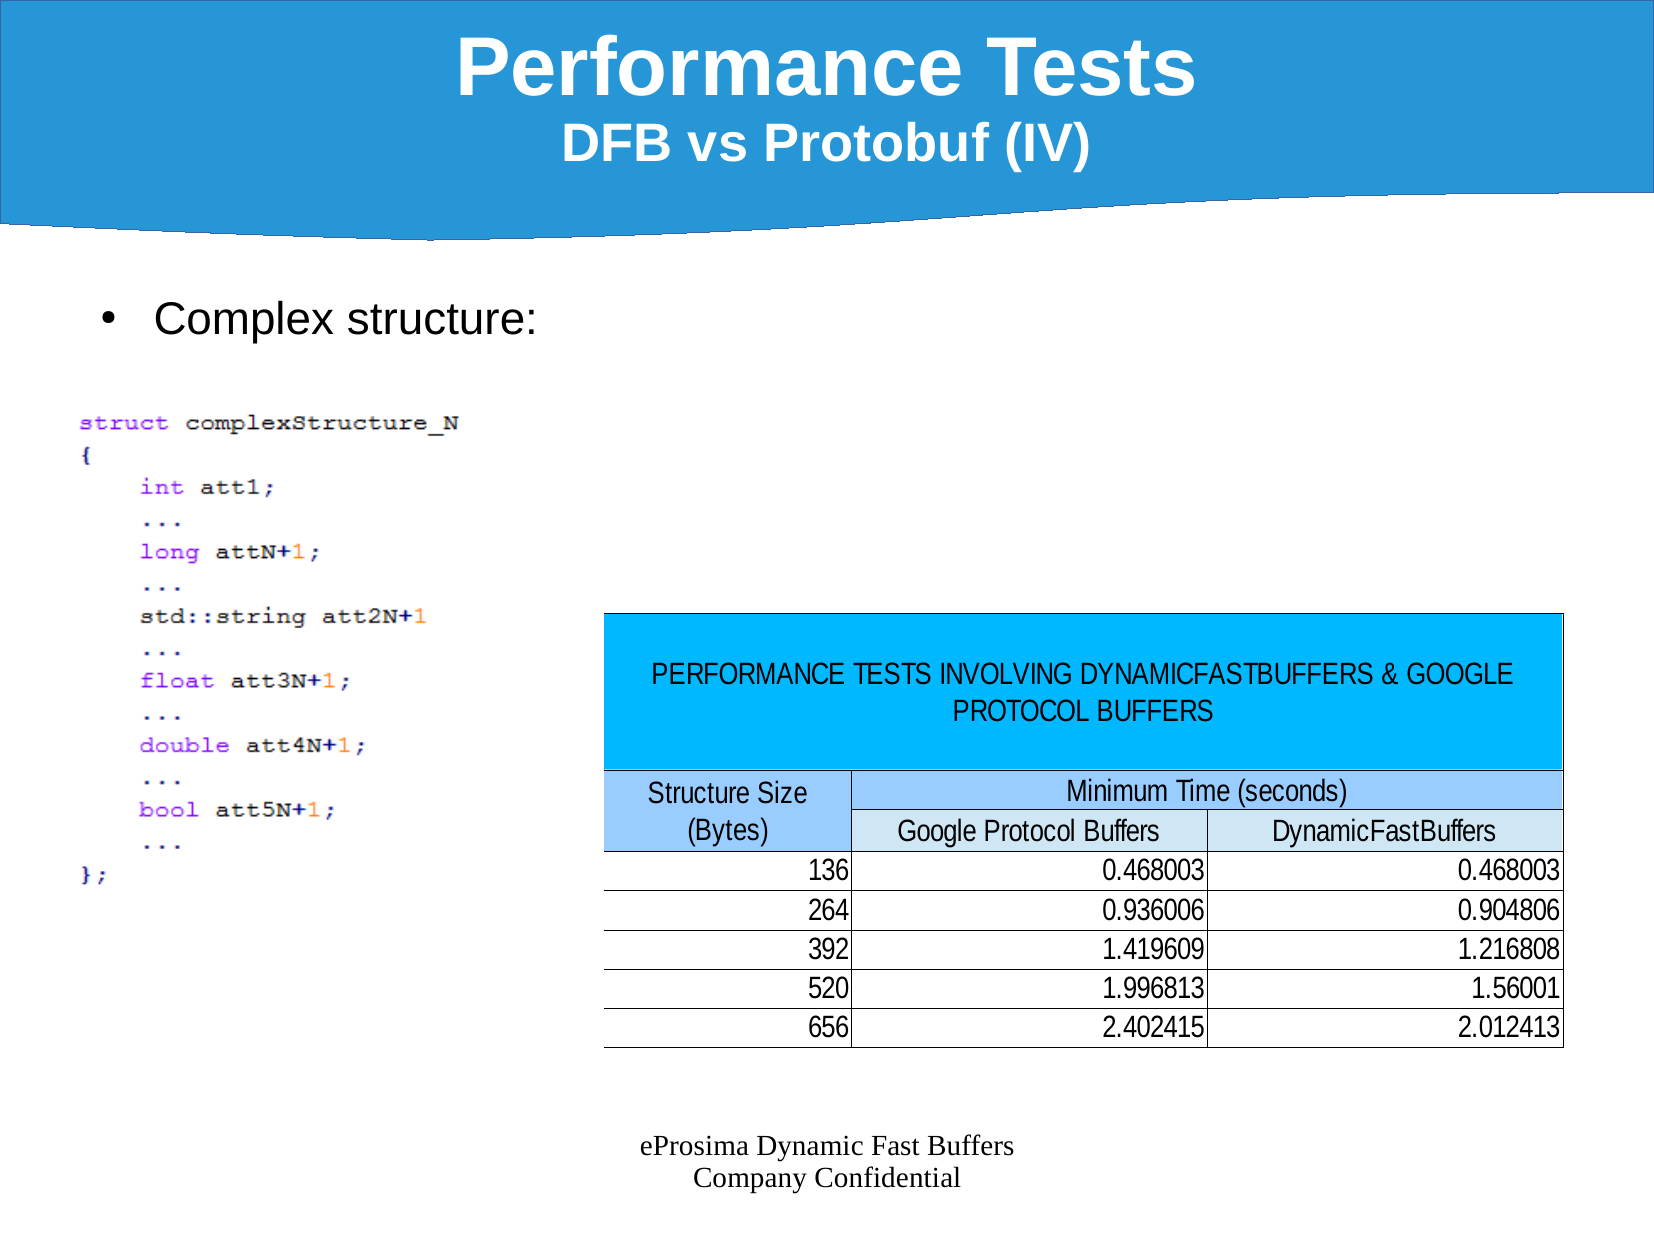

Performance Tests
DFB vs Protobuf (IV)
# Complex structure:
eProsima Dynamic Fast Buffers